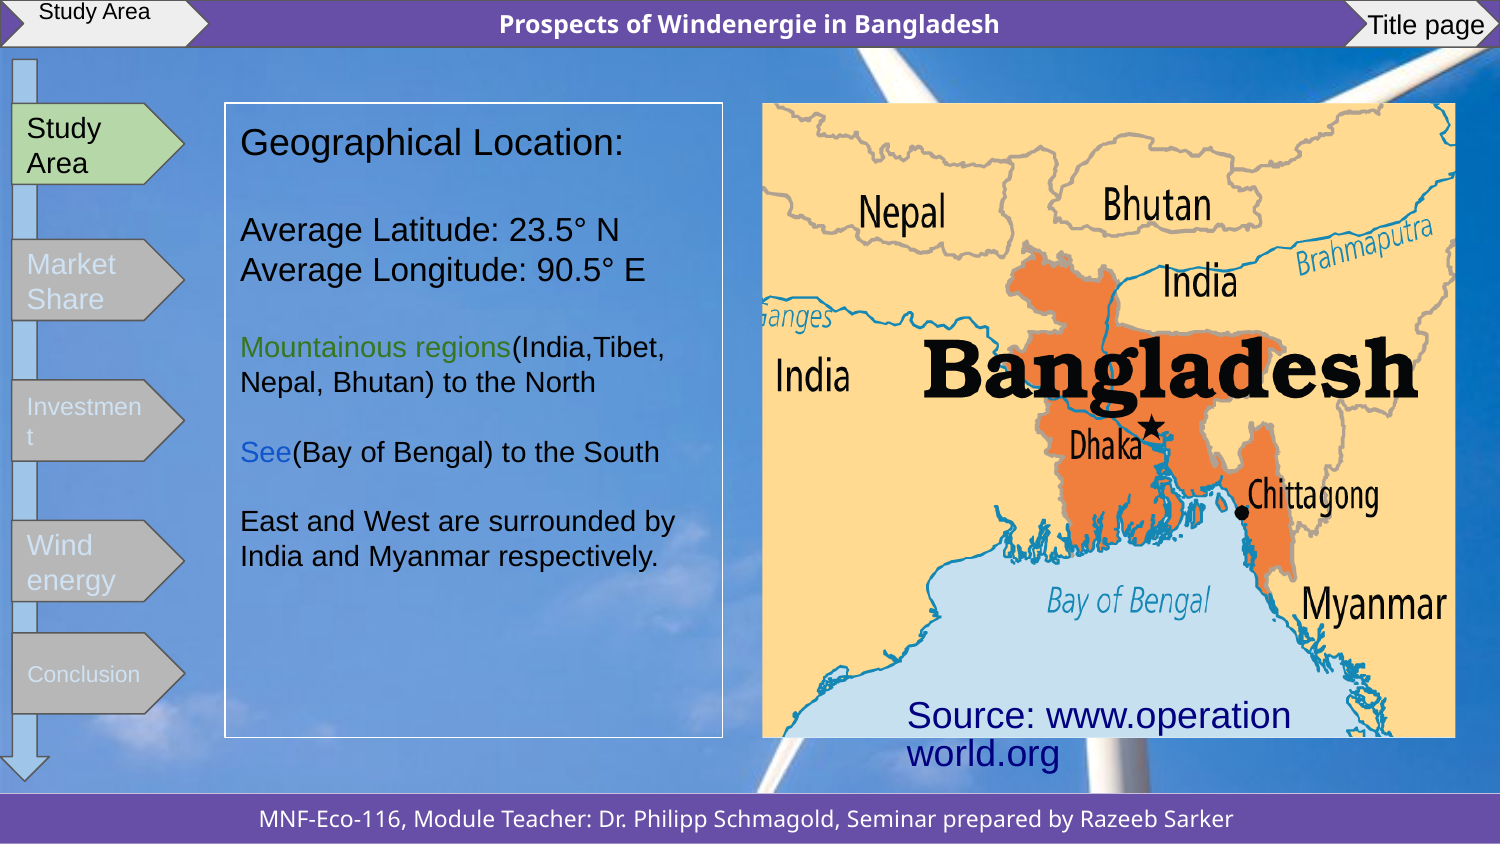

Prospects of Windenergie in Bangladesh
Study Area
# Title page
Geographical Location:
Average Latitude: 23.5° N
Average Longitude: 90.5° E
Mountainous regions(India,Tibet, Nepal, Bhutan) to the North
See(Bay of Bengal) to the South
East and West are surrounded by India and Myanmar respectively.
Study Area
Market Share
Investment
Wind energy
Conclusion
Source: www.operationworld.org
MNF-Eco-116, Module Teacher: Dr. Philipp Schmagold, Seminar prepared by Razeeb Sarker